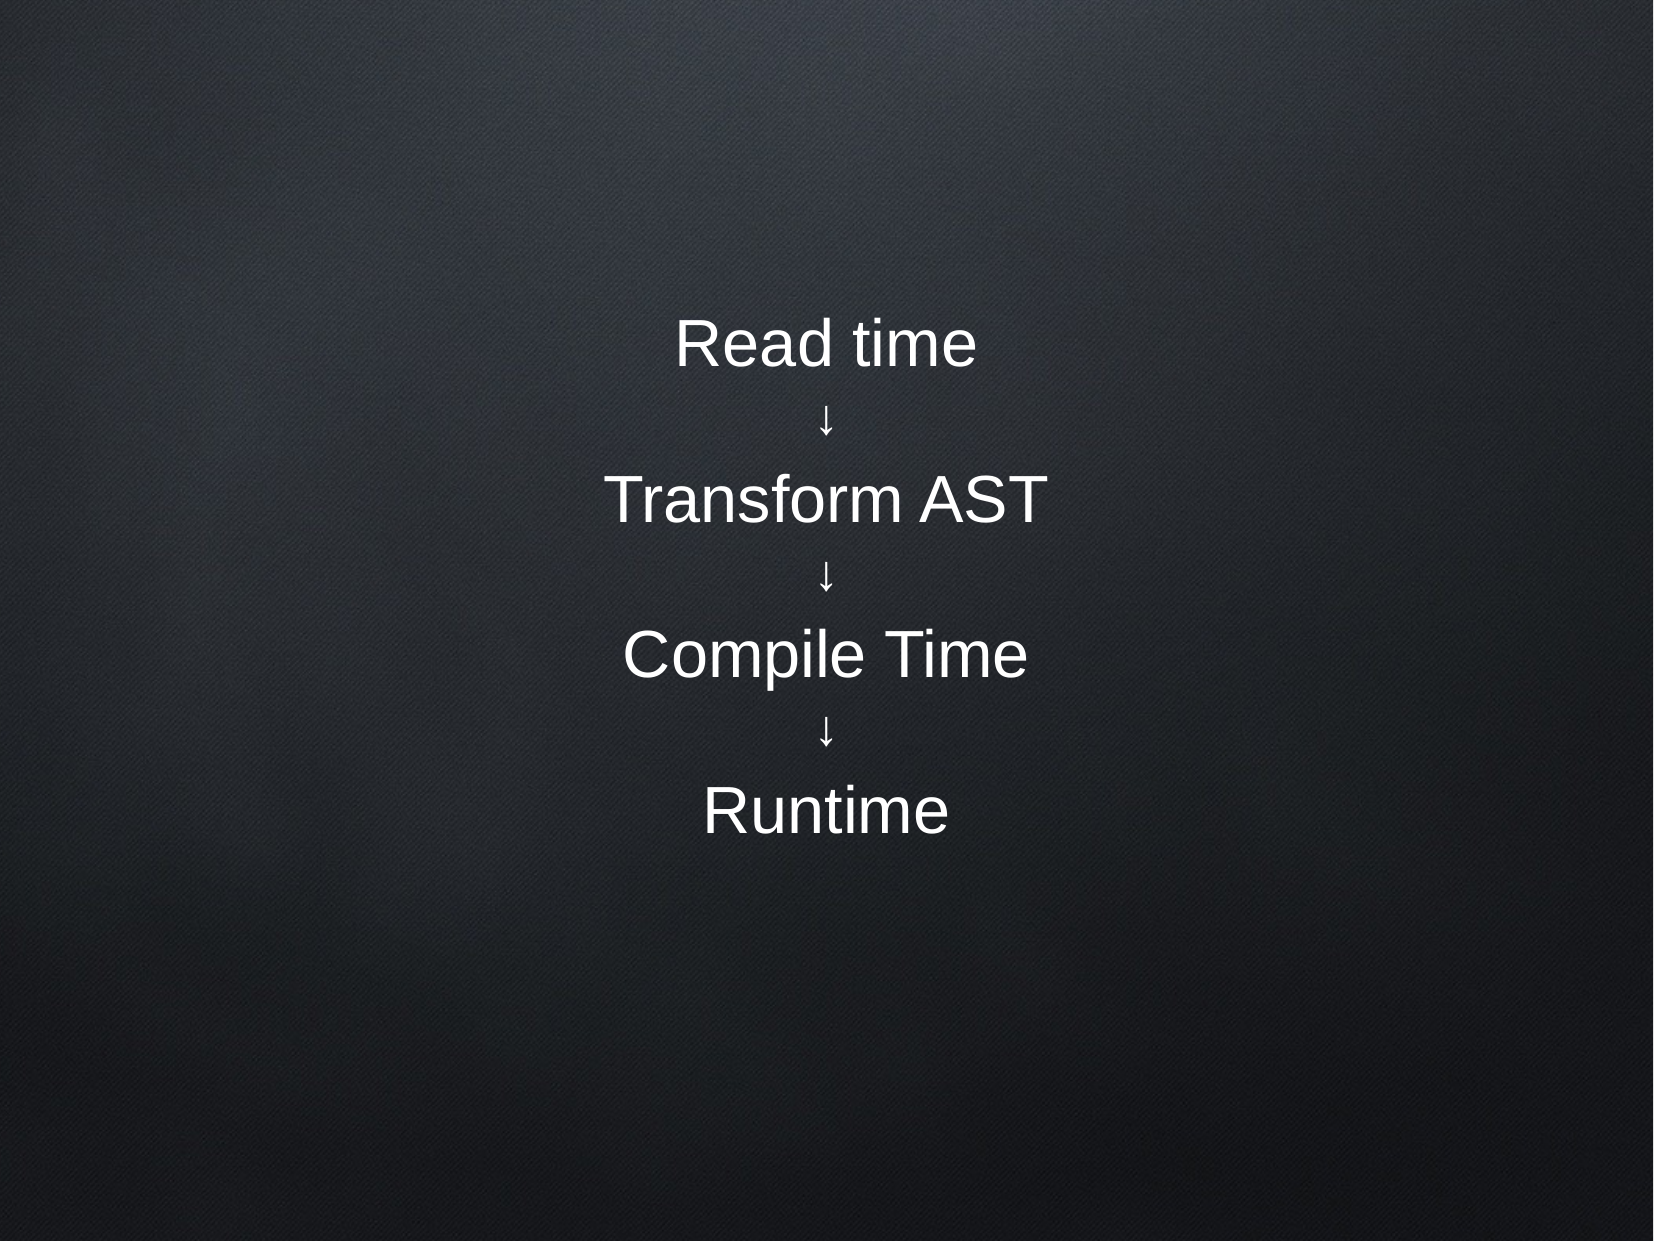

# Read time
↓
Transform AST
↓
Compile Time
↓
Runtime